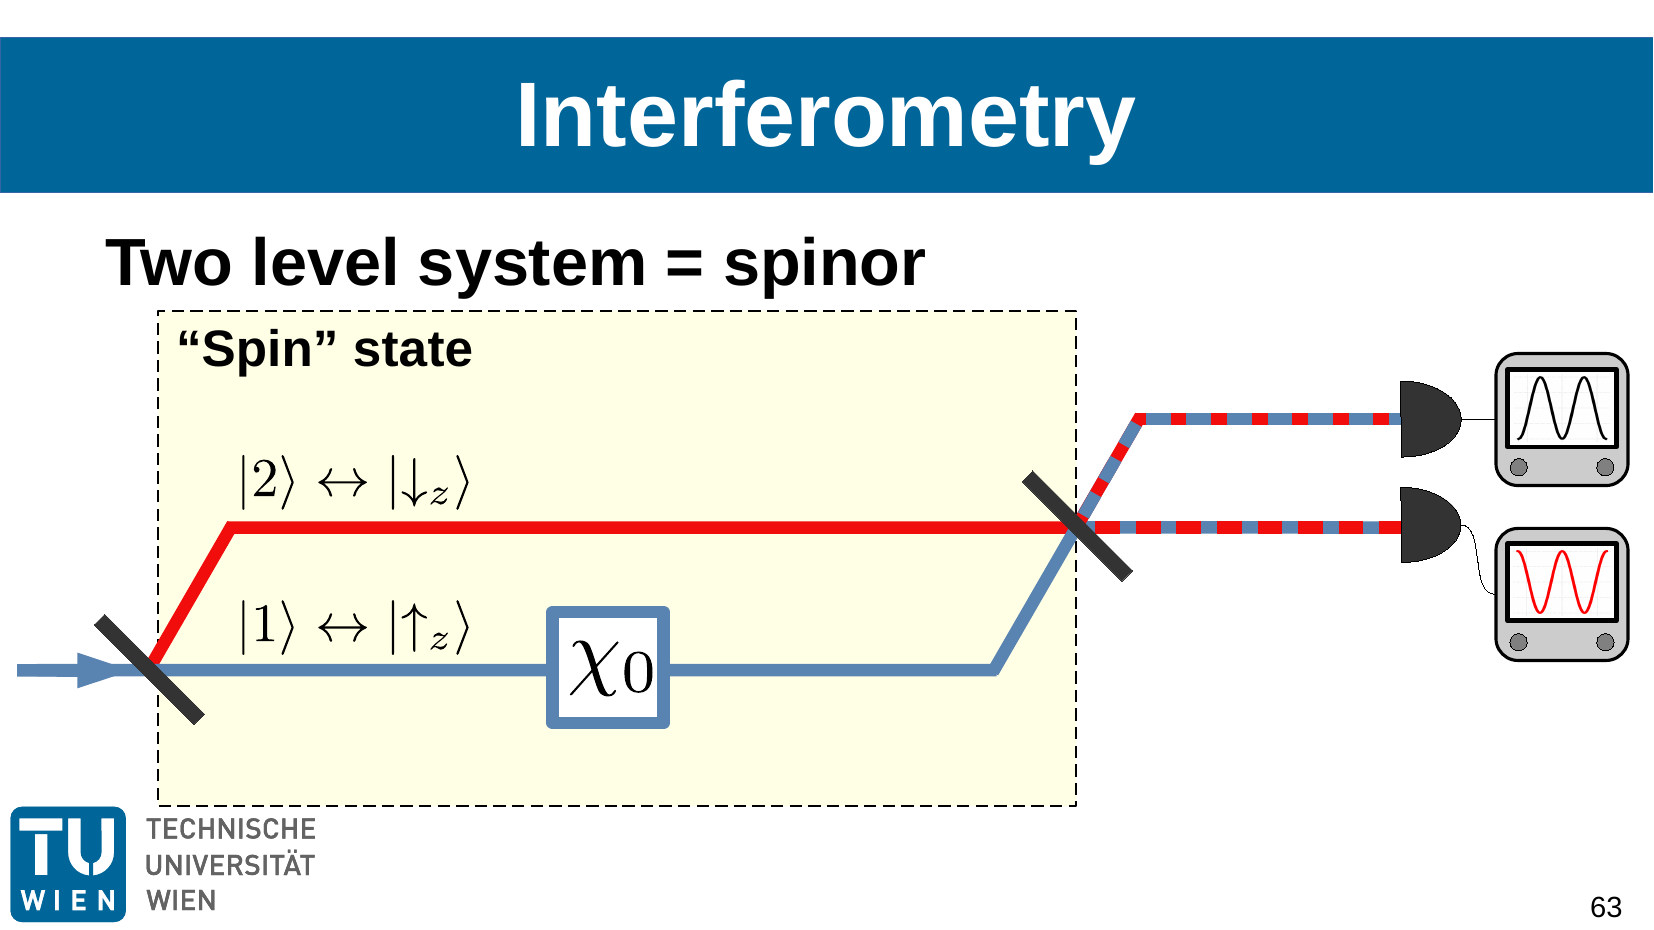

# Interferometry
Two level system = spinor
“Spin” state